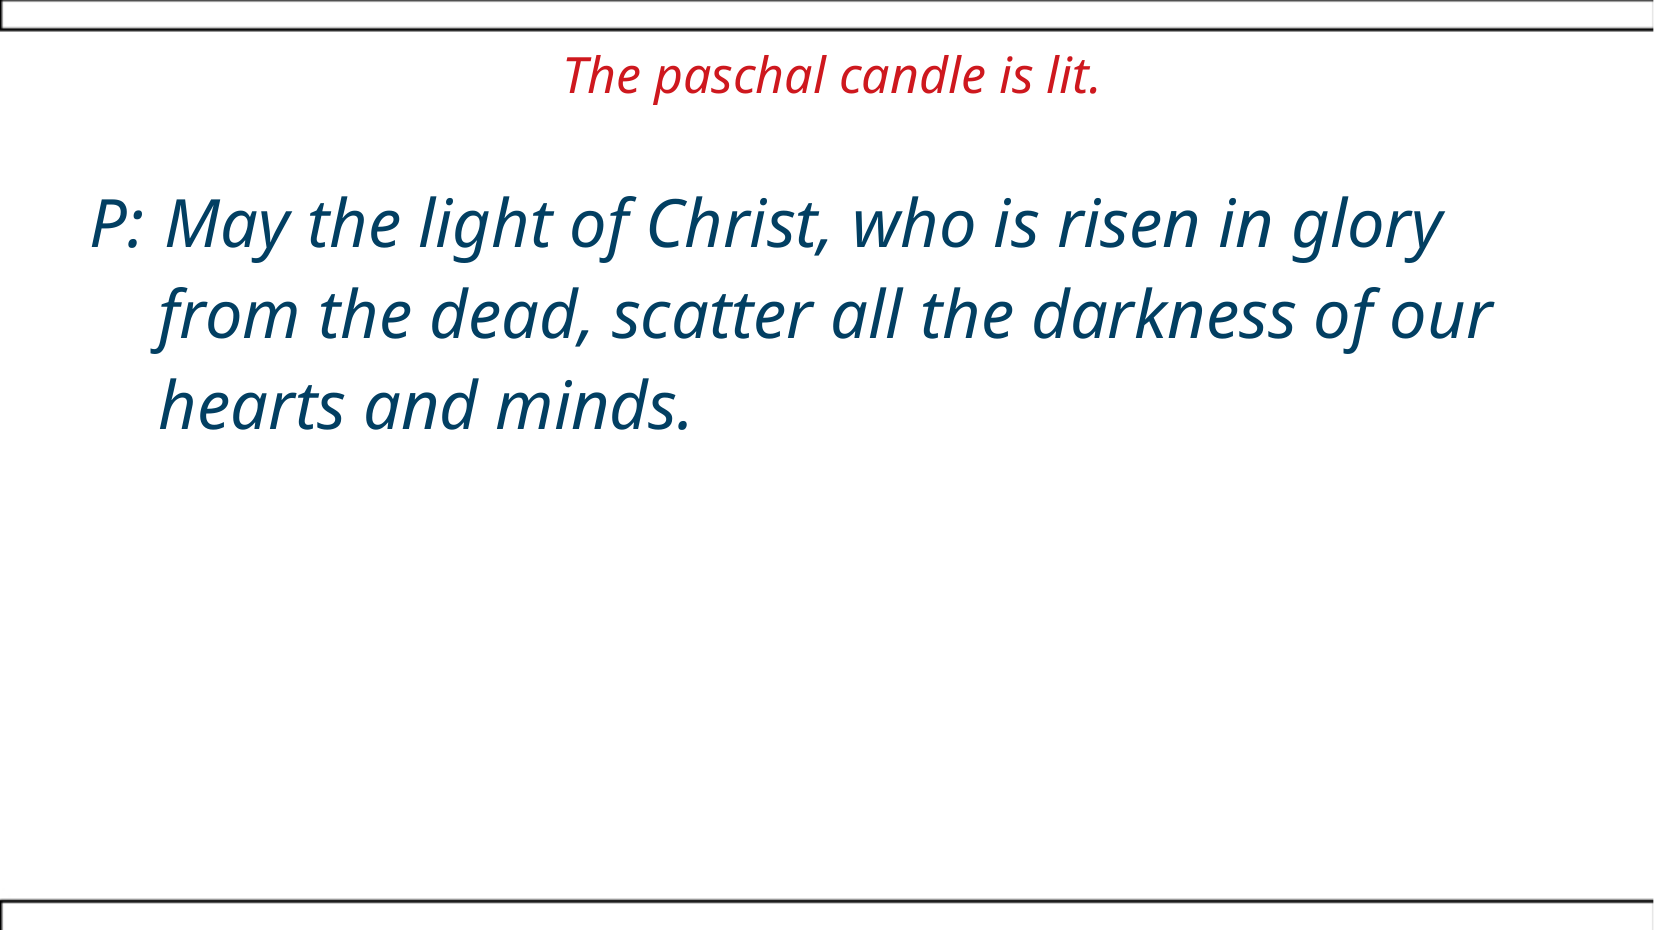

The paschal candle is lit.
P:	May the light of Christ, who is risen in glory
 from the dead, scatter all the darkness of our
 hearts and minds.